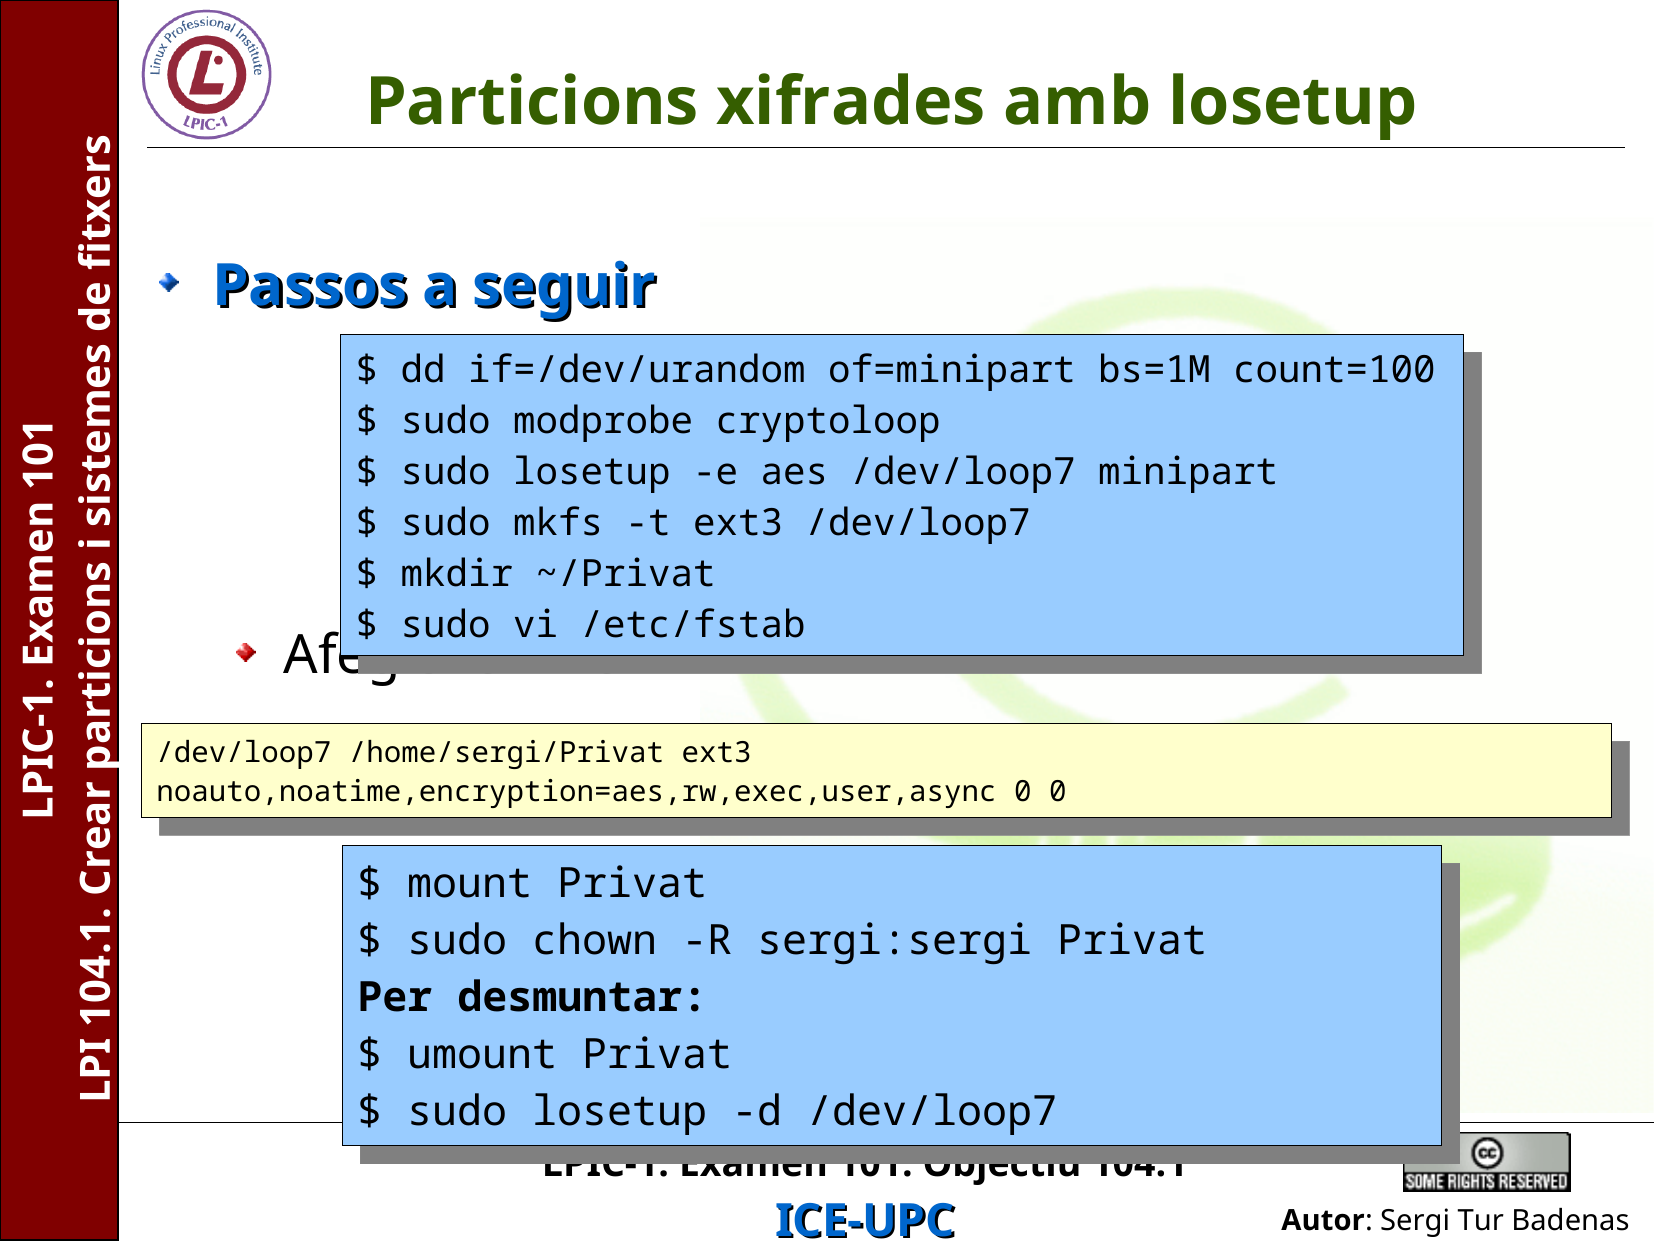

# Particions xifrades amb losetup
Passos a seguir
Afegiu la línia
$ dd if=/dev/urandom of=minipart bs=1M count=100
$ sudo modprobe cryptoloop
$ sudo losetup -e aes /dev/loop7 minipart
$ sudo mkfs -t ext3 /dev/loop7
$ mkdir ~/Privat
$ sudo vi /etc/fstab
/dev/loop7 /home/sergi/Privat ext3 noauto,noatime,encryption=aes,rw,exec,user,async 0 0
$ mount Privat
$ sudo chown -R sergi:sergi Privat
Per desmuntar:
$ umount Privat
$ sudo losetup -d /dev/loop7